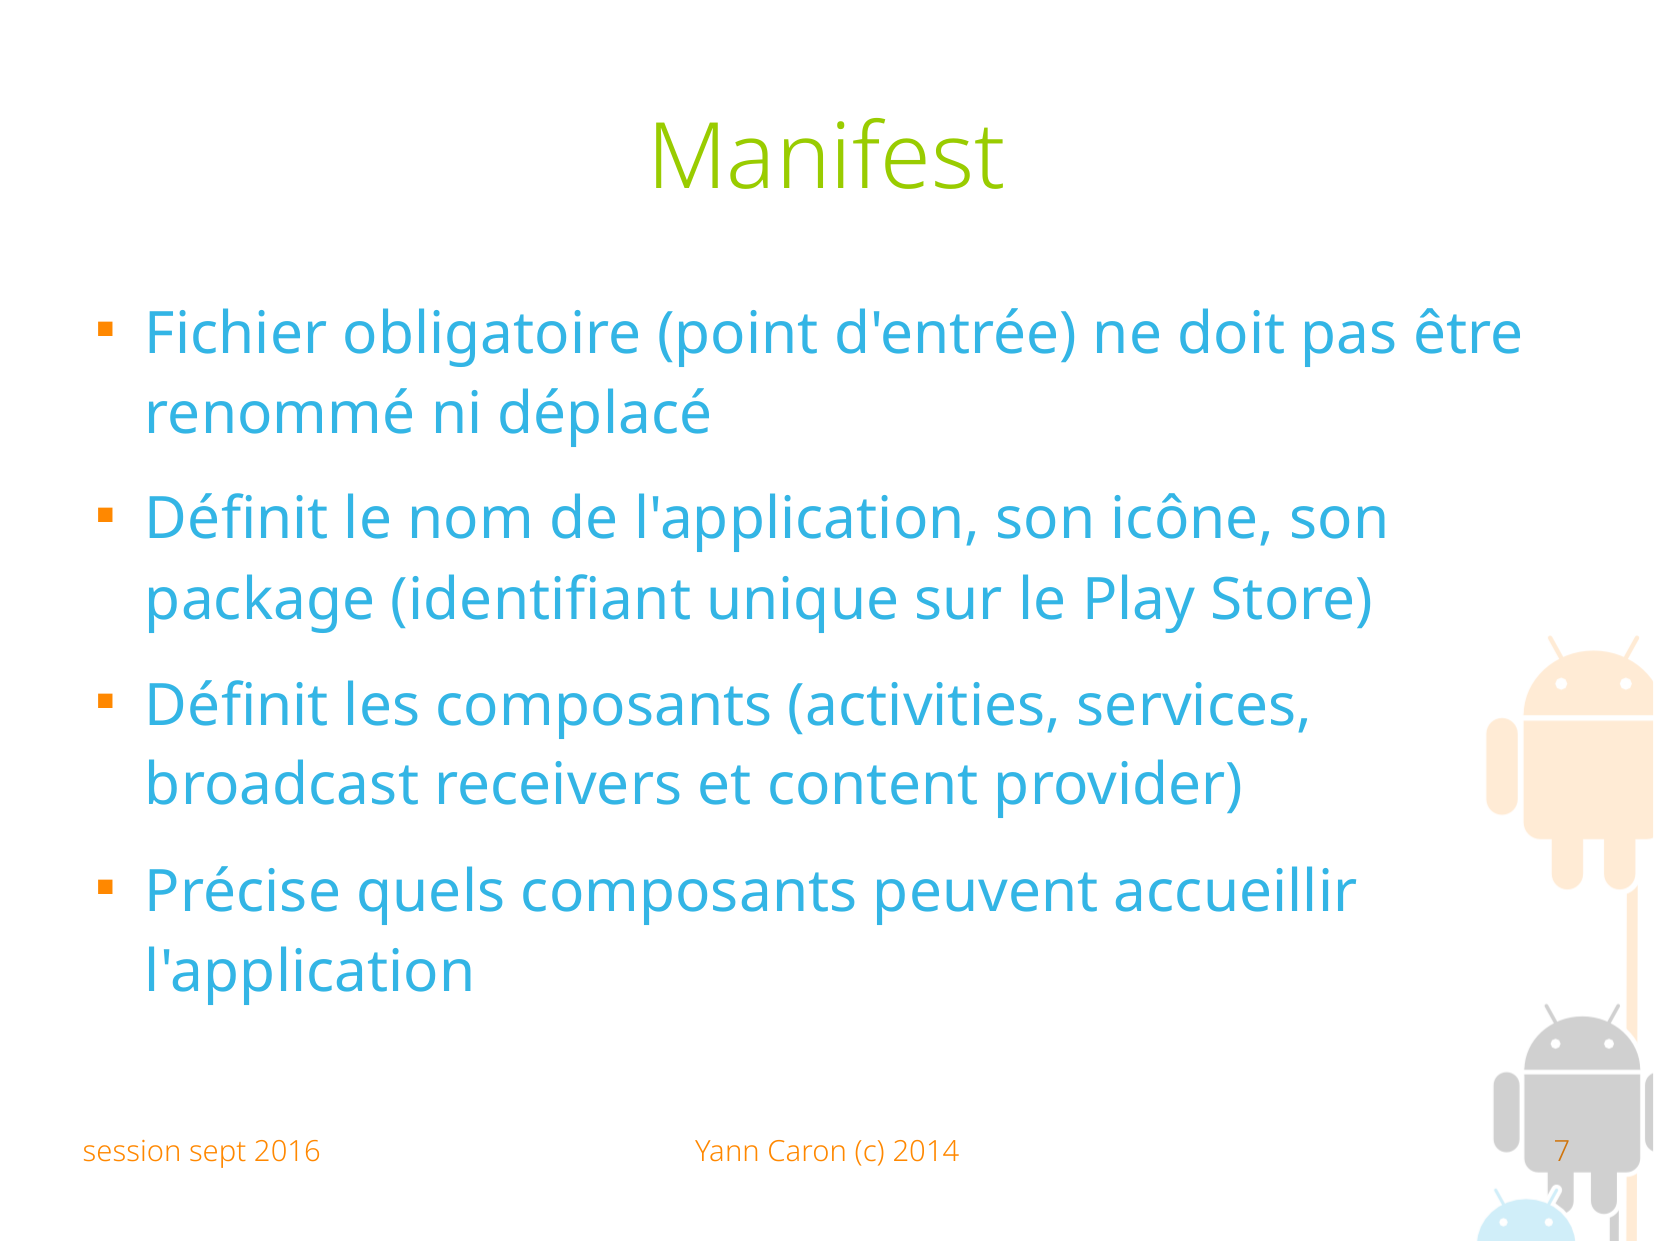

# Manifest
Fichier obligatoire (point d'entrée) ne doit pas être renommé ni déplacé
Définit le nom de l'application, son icône, son package (identifiant unique sur le Play Store)
Définit les composants (activities, services, broadcast receivers et content provider)
Précise quels composants peuvent accueillir l'application
session sept 2016
Yann Caron (c) 2014
7